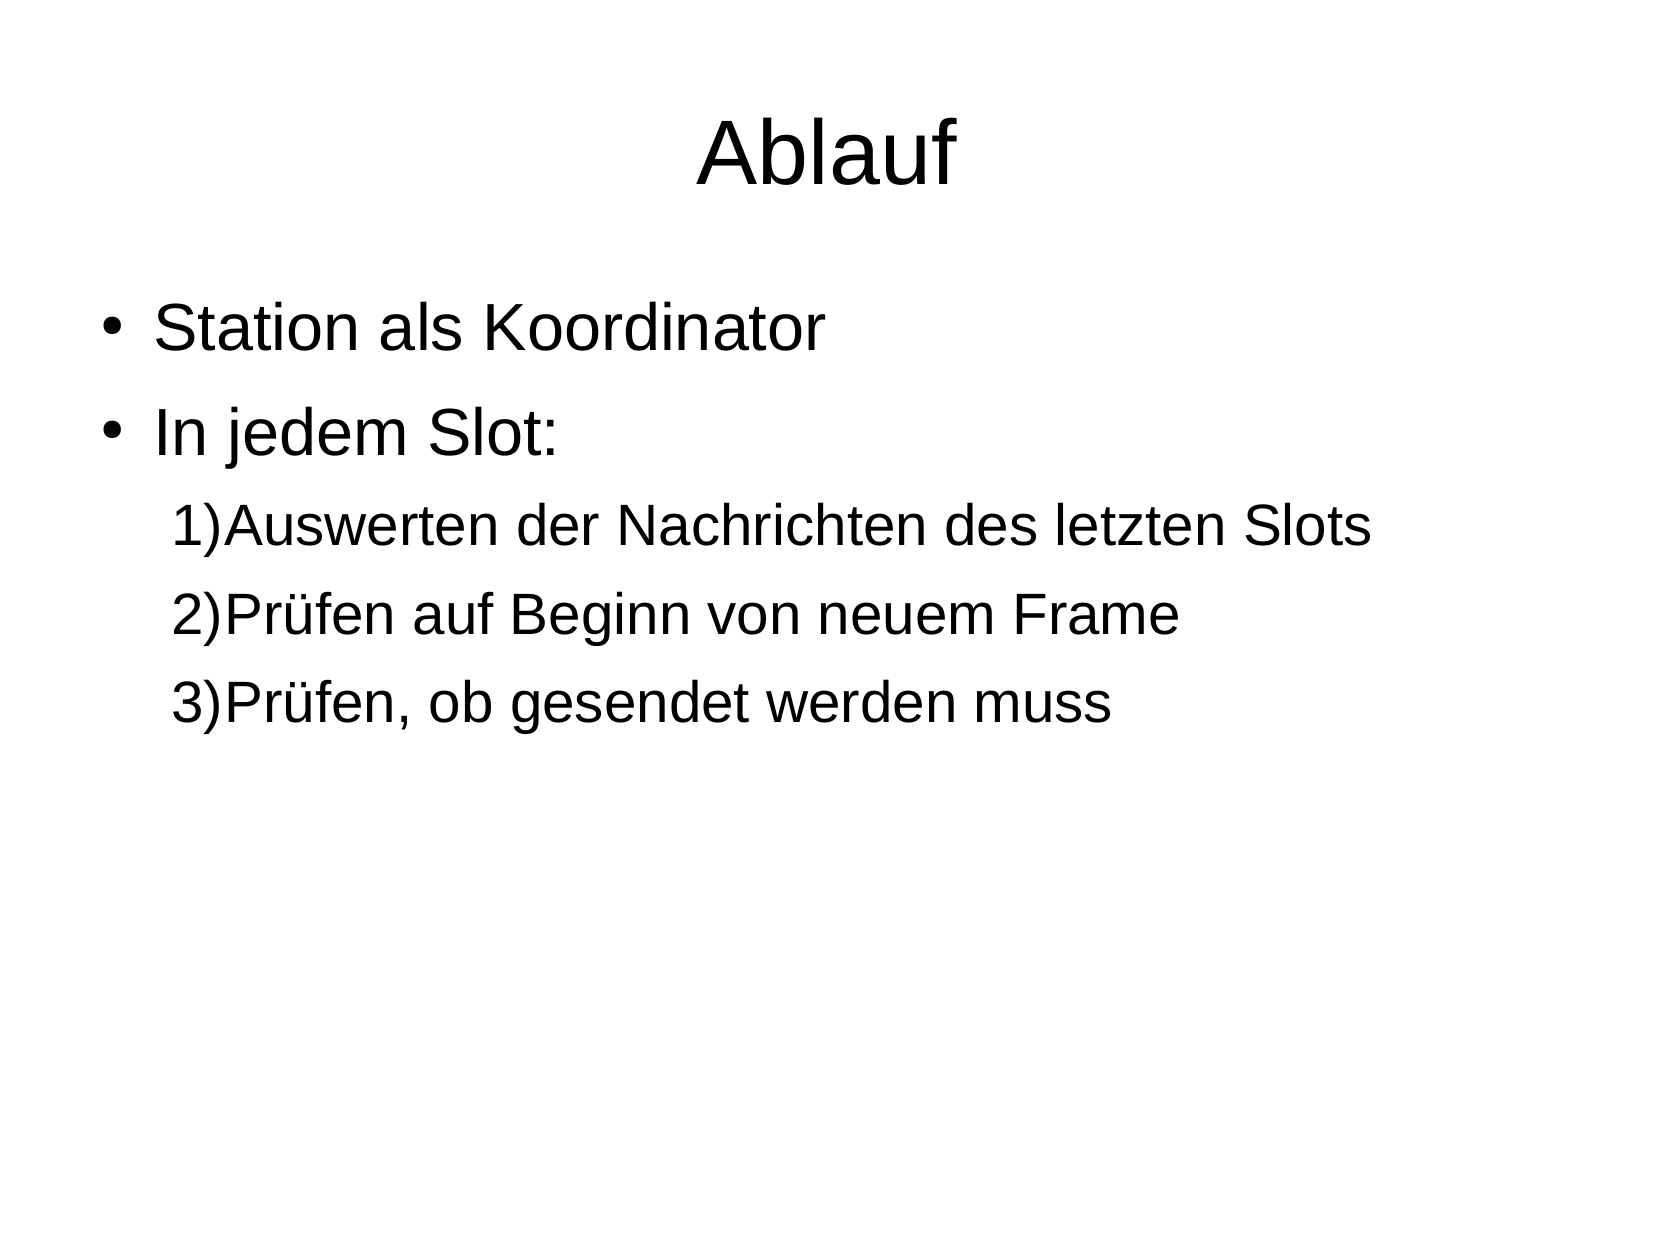

# Ablauf
Station als Koordinator
In jedem Slot:
Auswerten der Nachrichten des letzten Slots
Prüfen auf Beginn von neuem Frame
Prüfen, ob gesendet werden muss